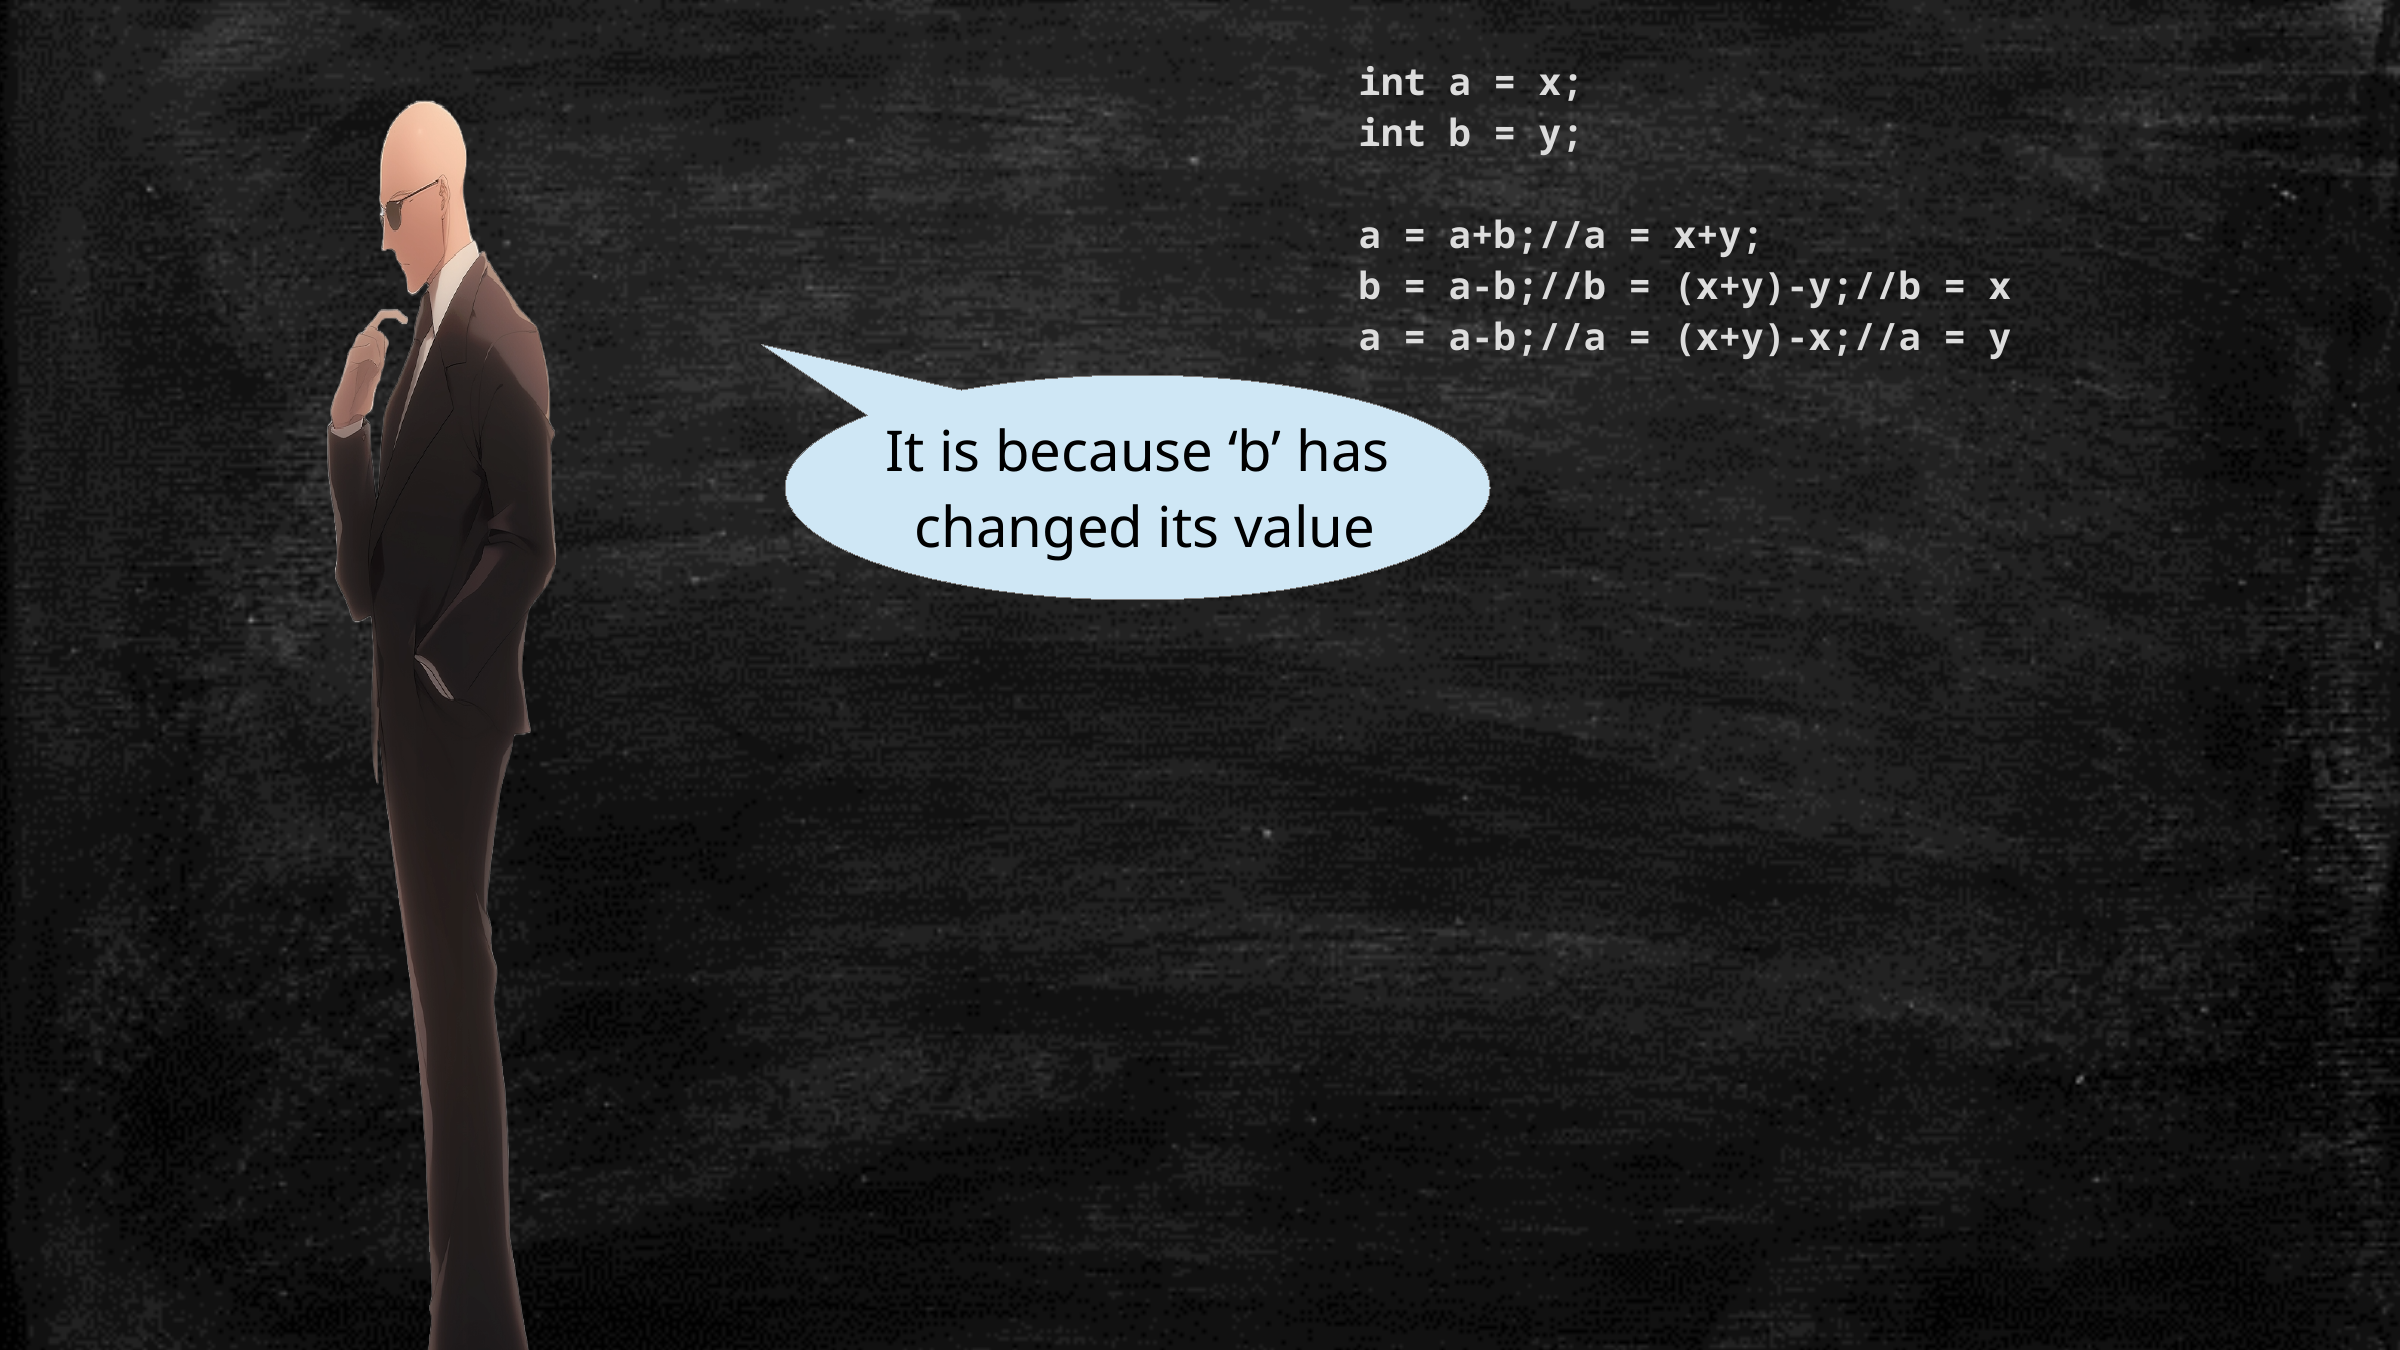

int a = x;
int b = y;
a = a+b;//a = x+y;
b = a-b;//b = (x+y)-y;//b = x
a = a-b;//a = (x+y)-x;//a = y
It is because ‘b’ has
 changed its value